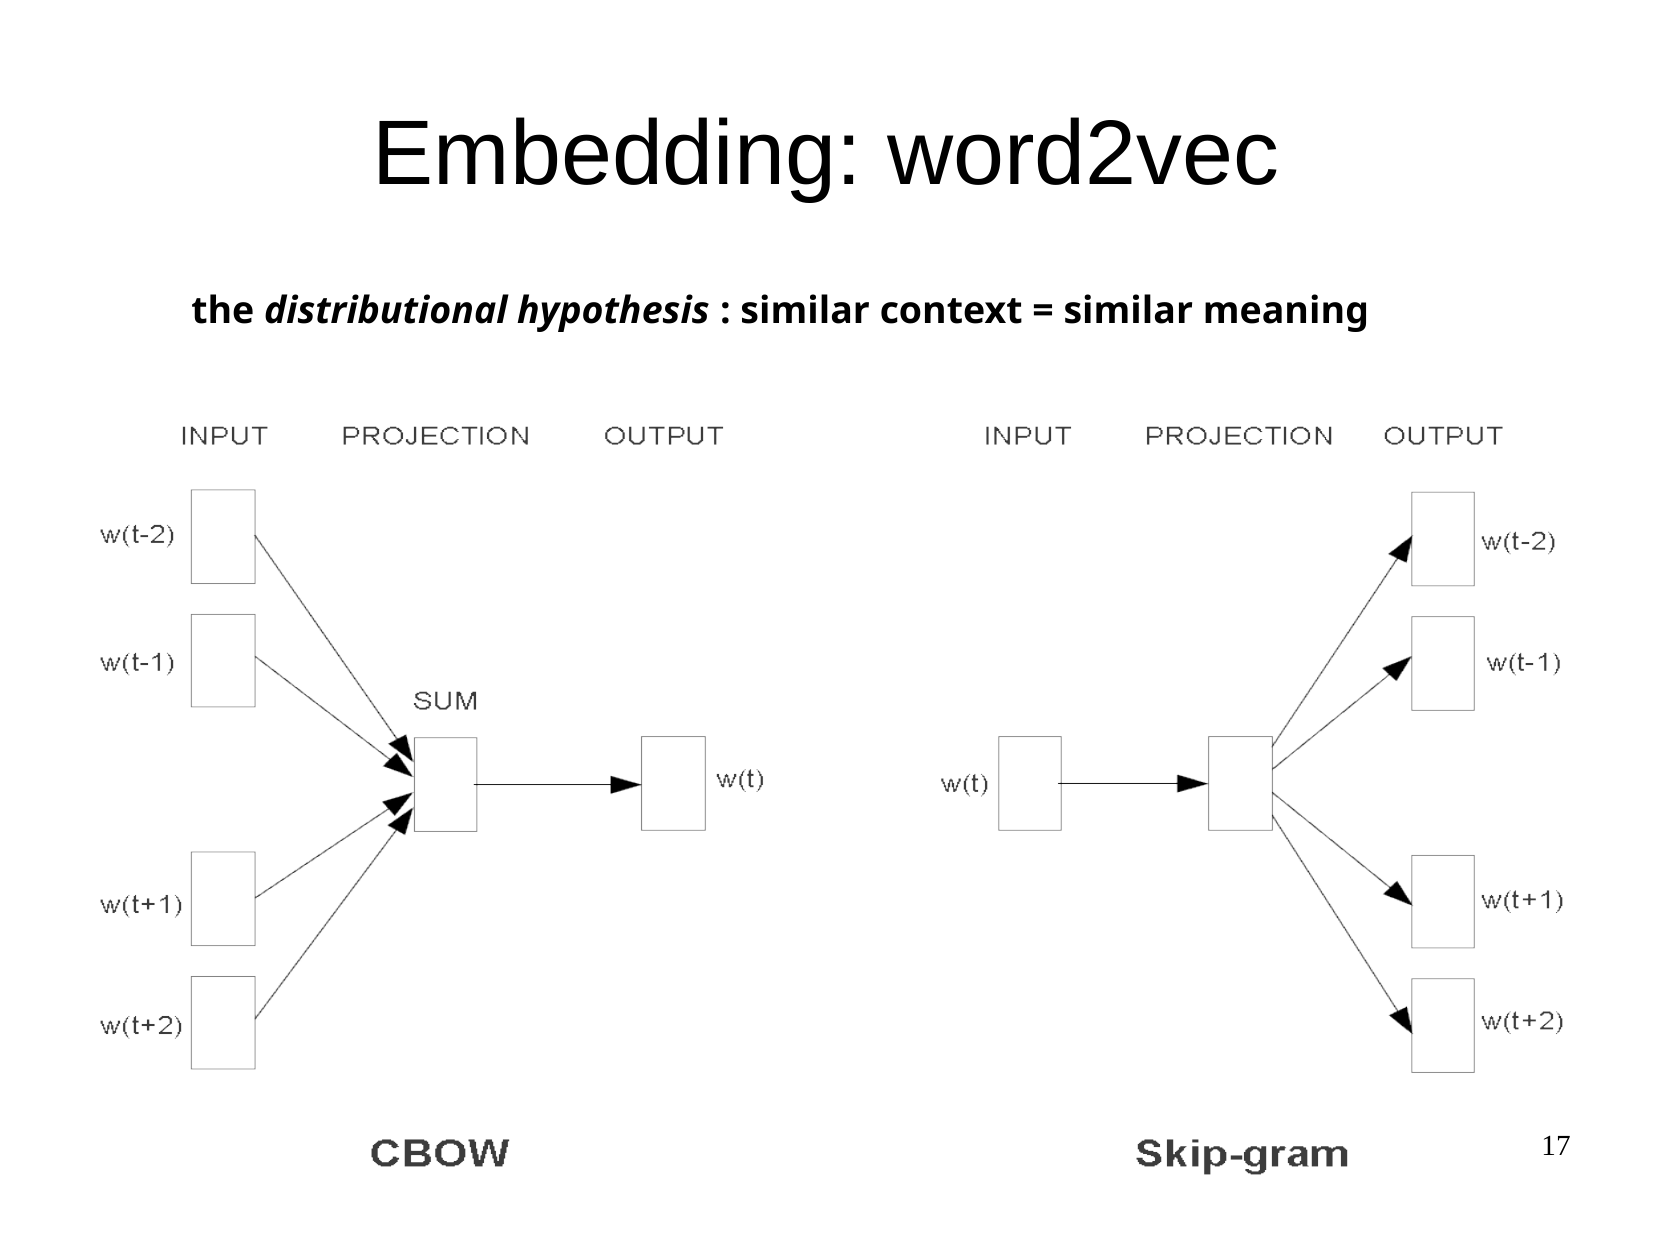

# Embedding: word2vec
the distributional hypothesis : similar context = similar meaning
17